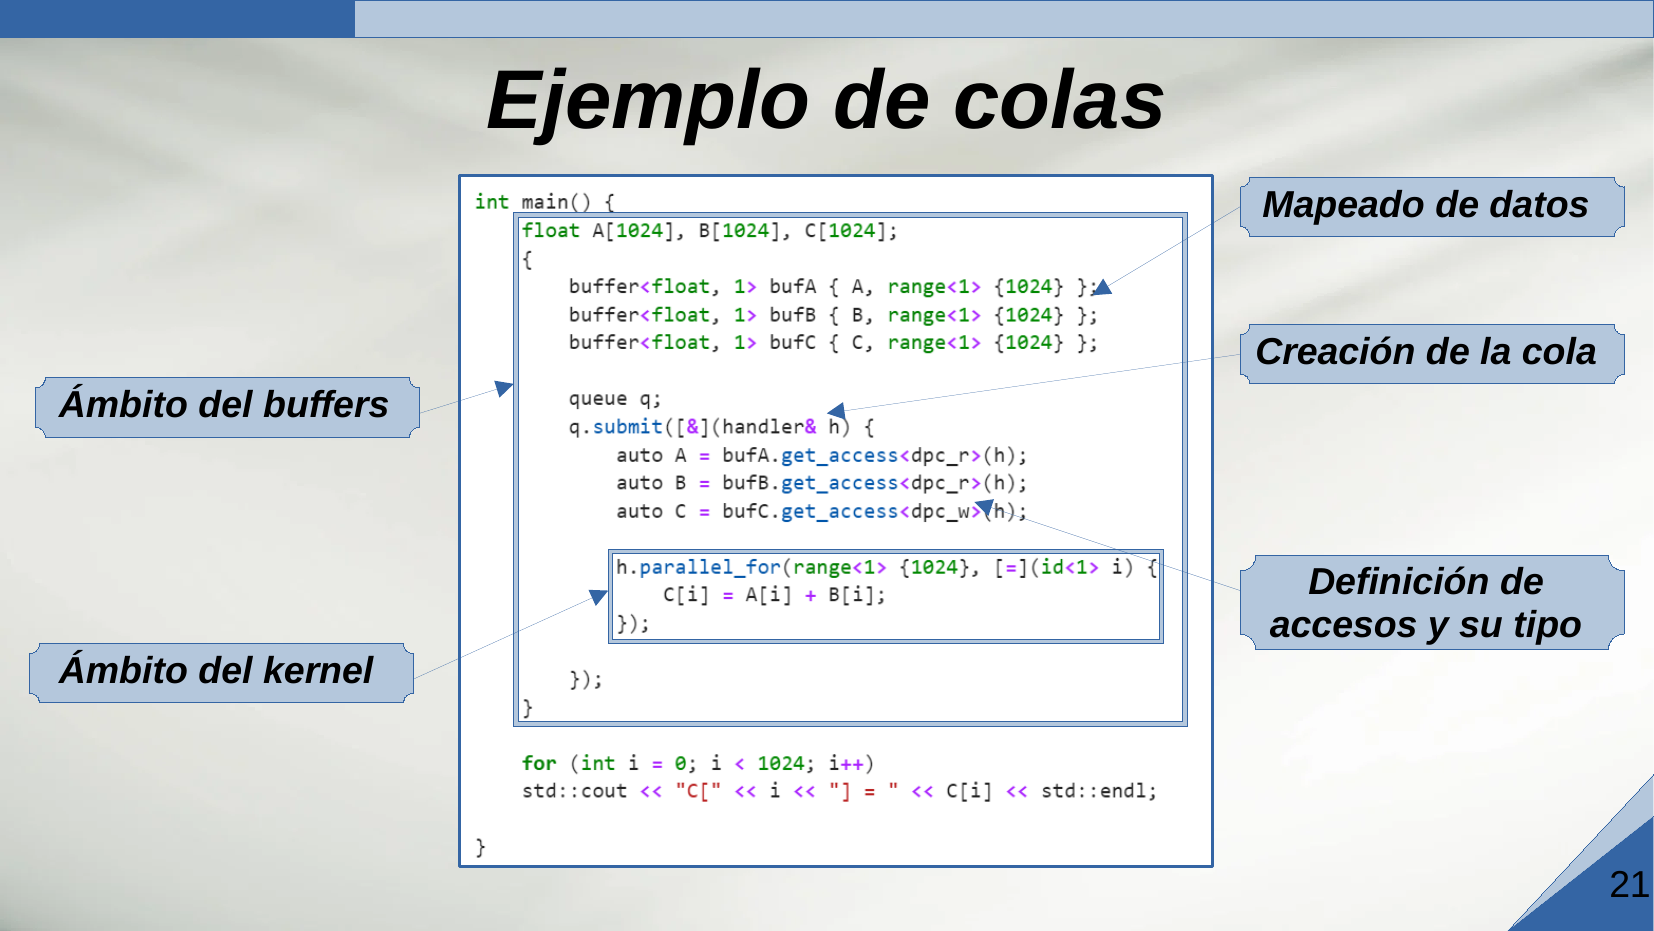

# Ejemplo de colas
Mapeado de datos
Creación de la cola
Ámbito del buffers
Definición de accesos y su tipo
Ámbito del kernel